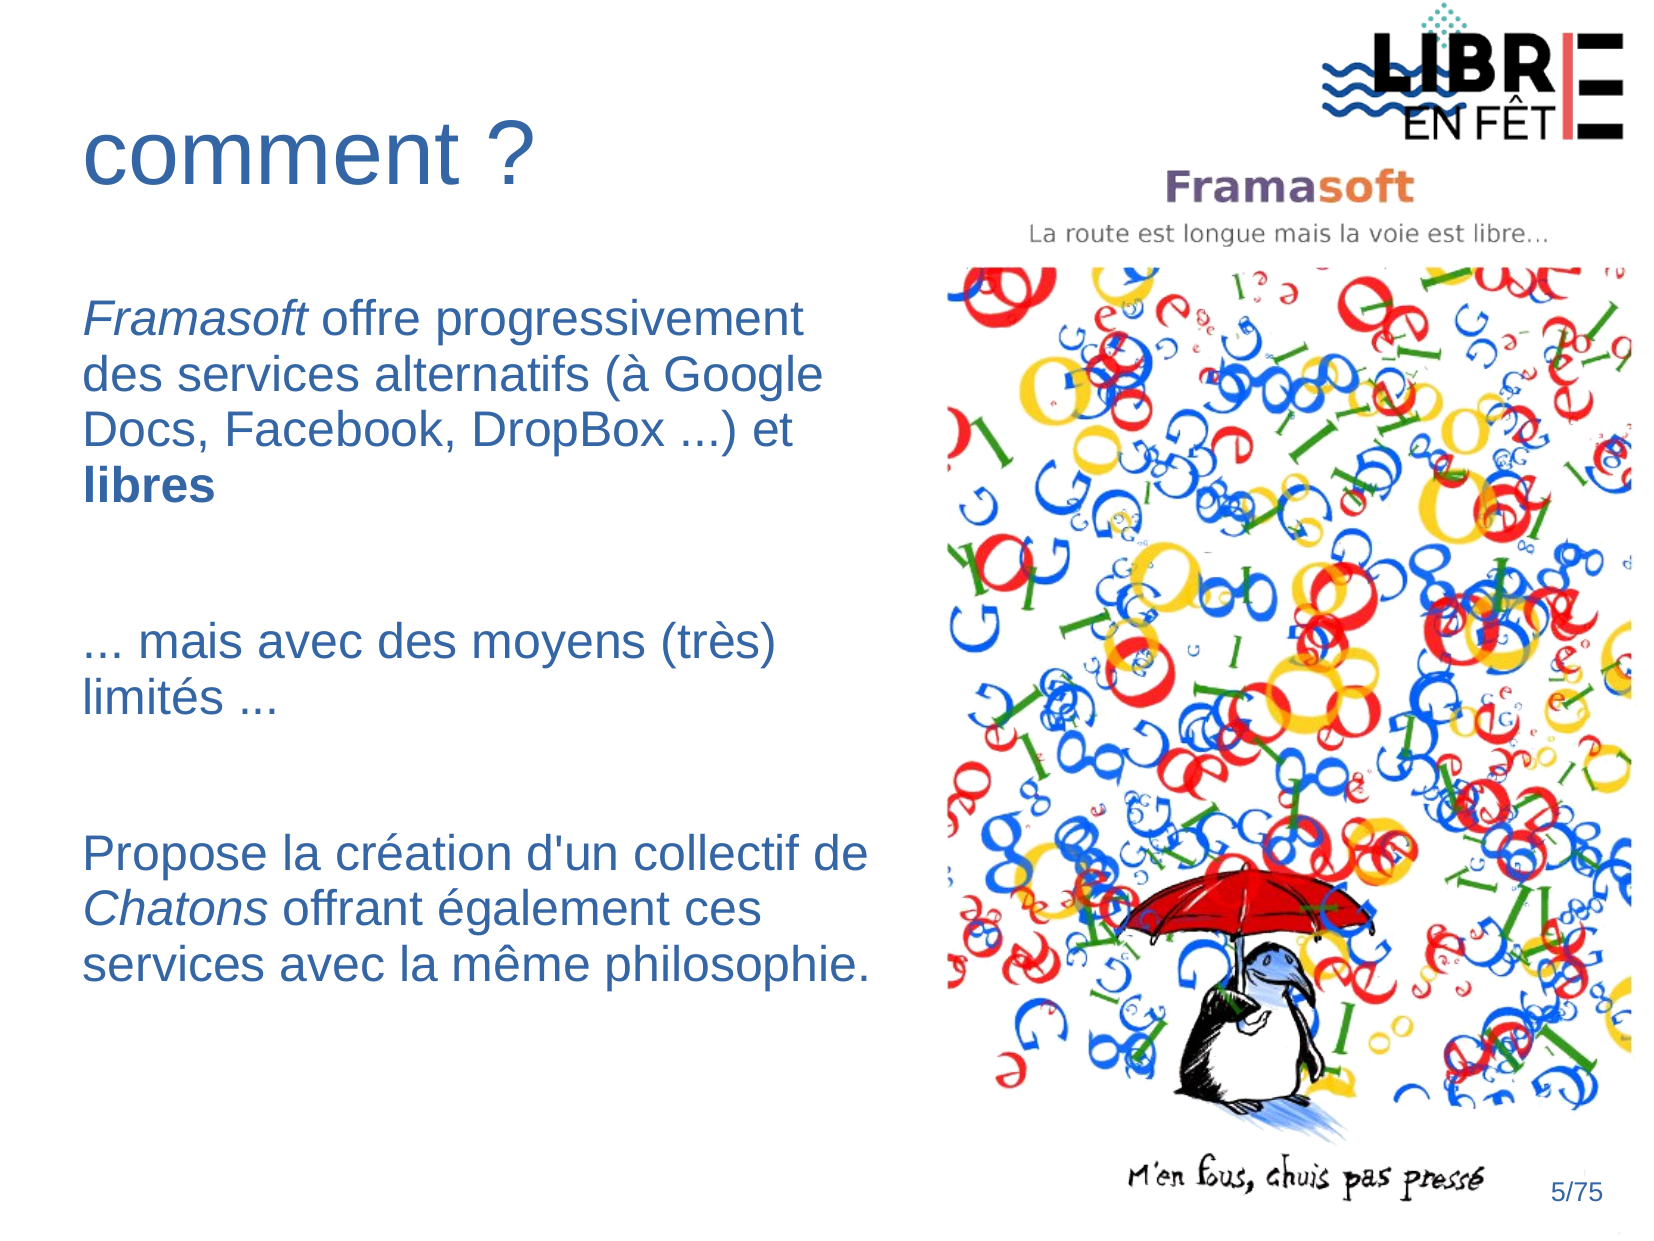

# comment ?
Framasoft offre progressivement des services alternatifs (à Google Docs, Facebook, DropBox ...) et libres
... mais avec des moyens (très) limités ...
Propose la création d'un collectif de Chatons offrant également ces services avec la même philosophie.